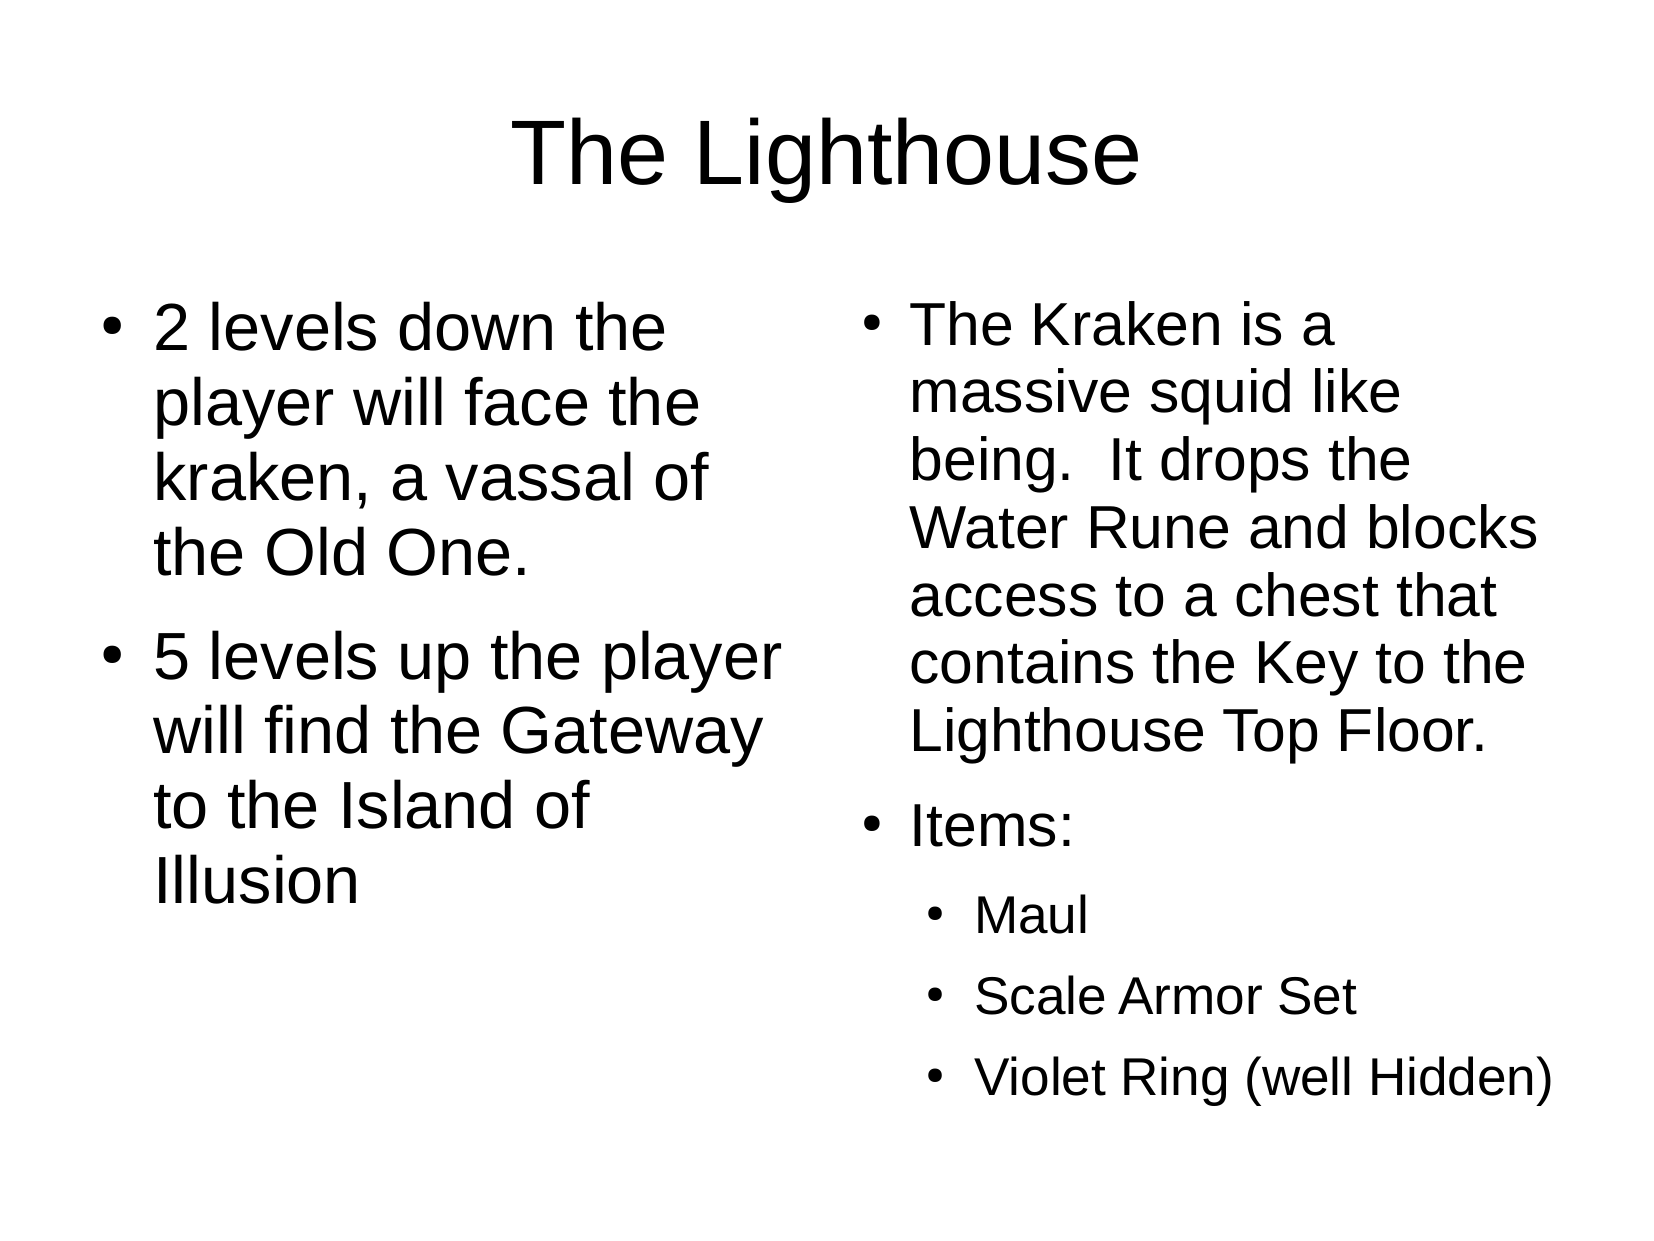

# The Lighthouse
2 levels down the player will face the kraken, a vassal of the Old One.
5 levels up the player will find the Gateway to the Island of Illusion
The Kraken is a massive squid like being. It drops the Water Rune and blocks access to a chest that contains the Key to the Lighthouse Top Floor.
Items:
Maul
Scale Armor Set
Violet Ring (well Hidden)